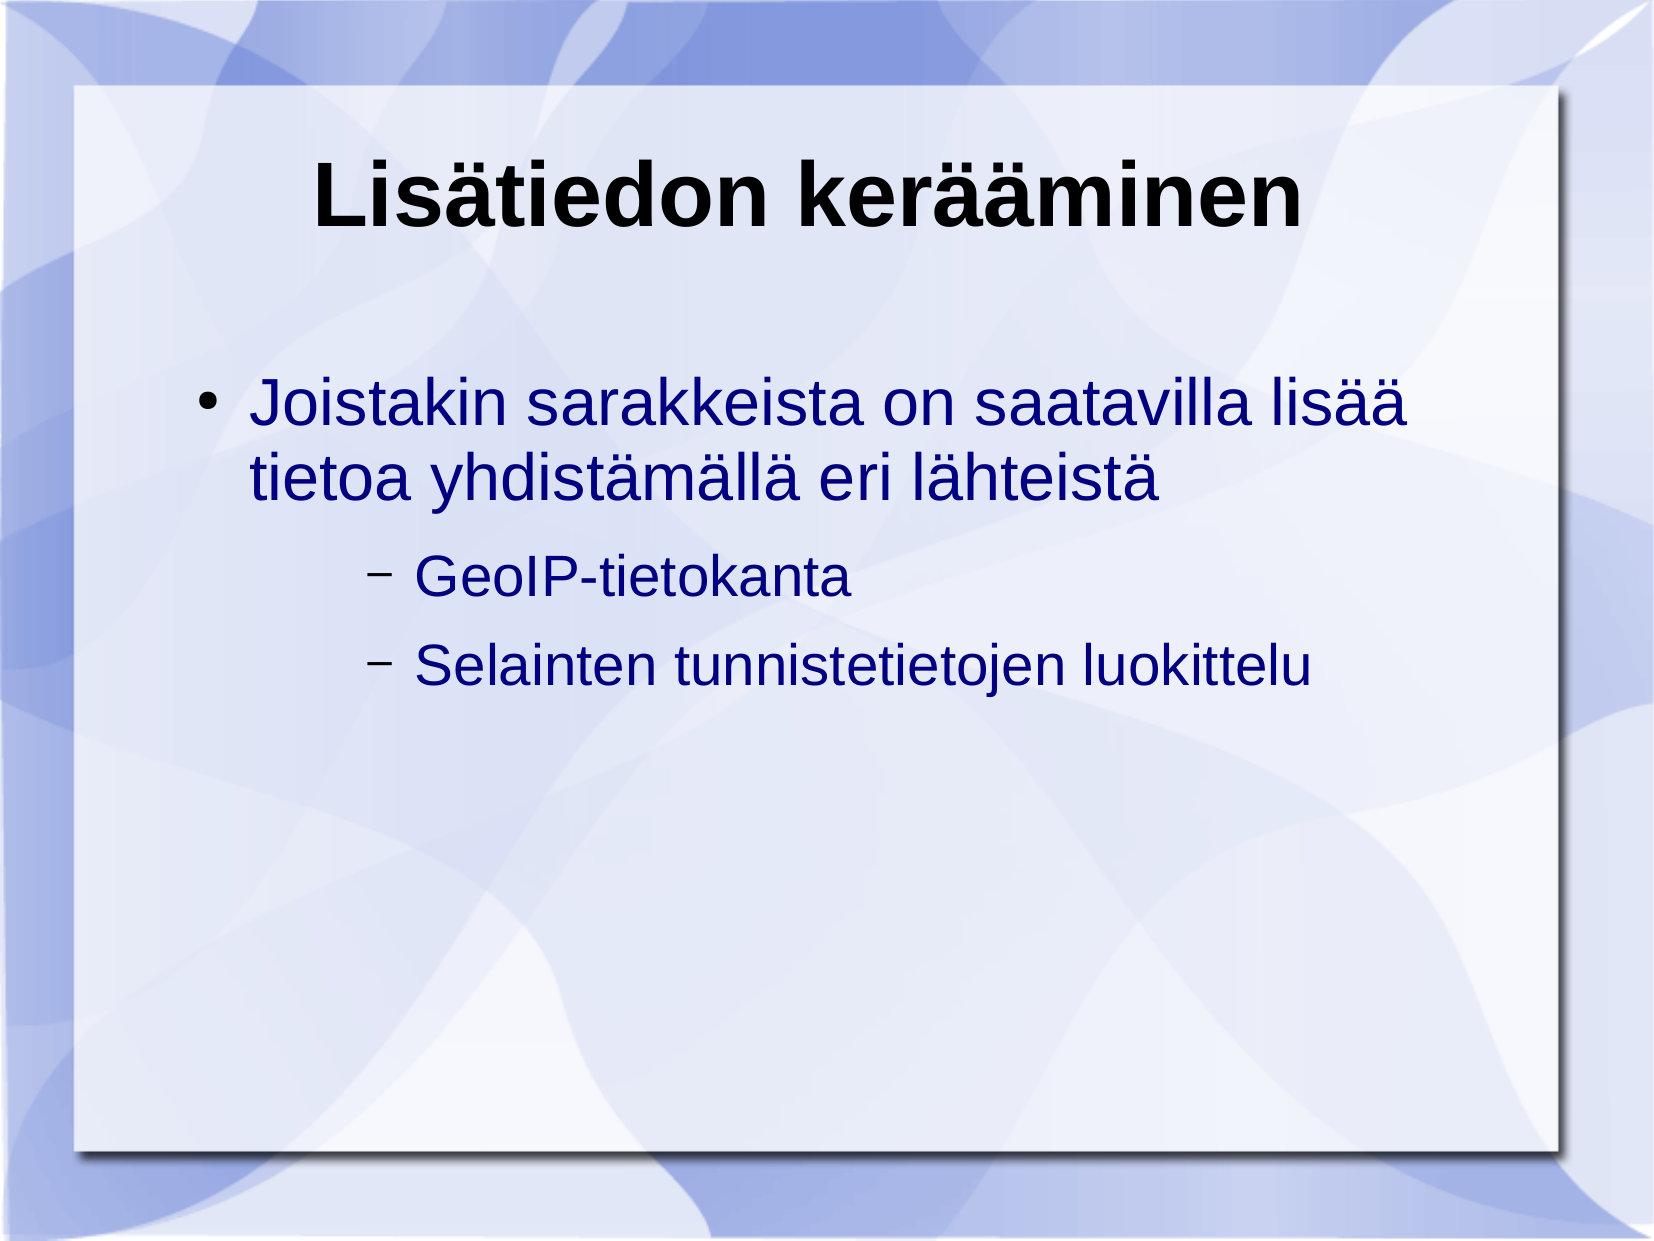

# Lisätiedon kerääminen
Joistakin sarakkeista on saatavilla lisää tietoa yhdistämällä eri lähteistä
GeoIP-tietokanta
Selainten tunnistetietojen luokittelu